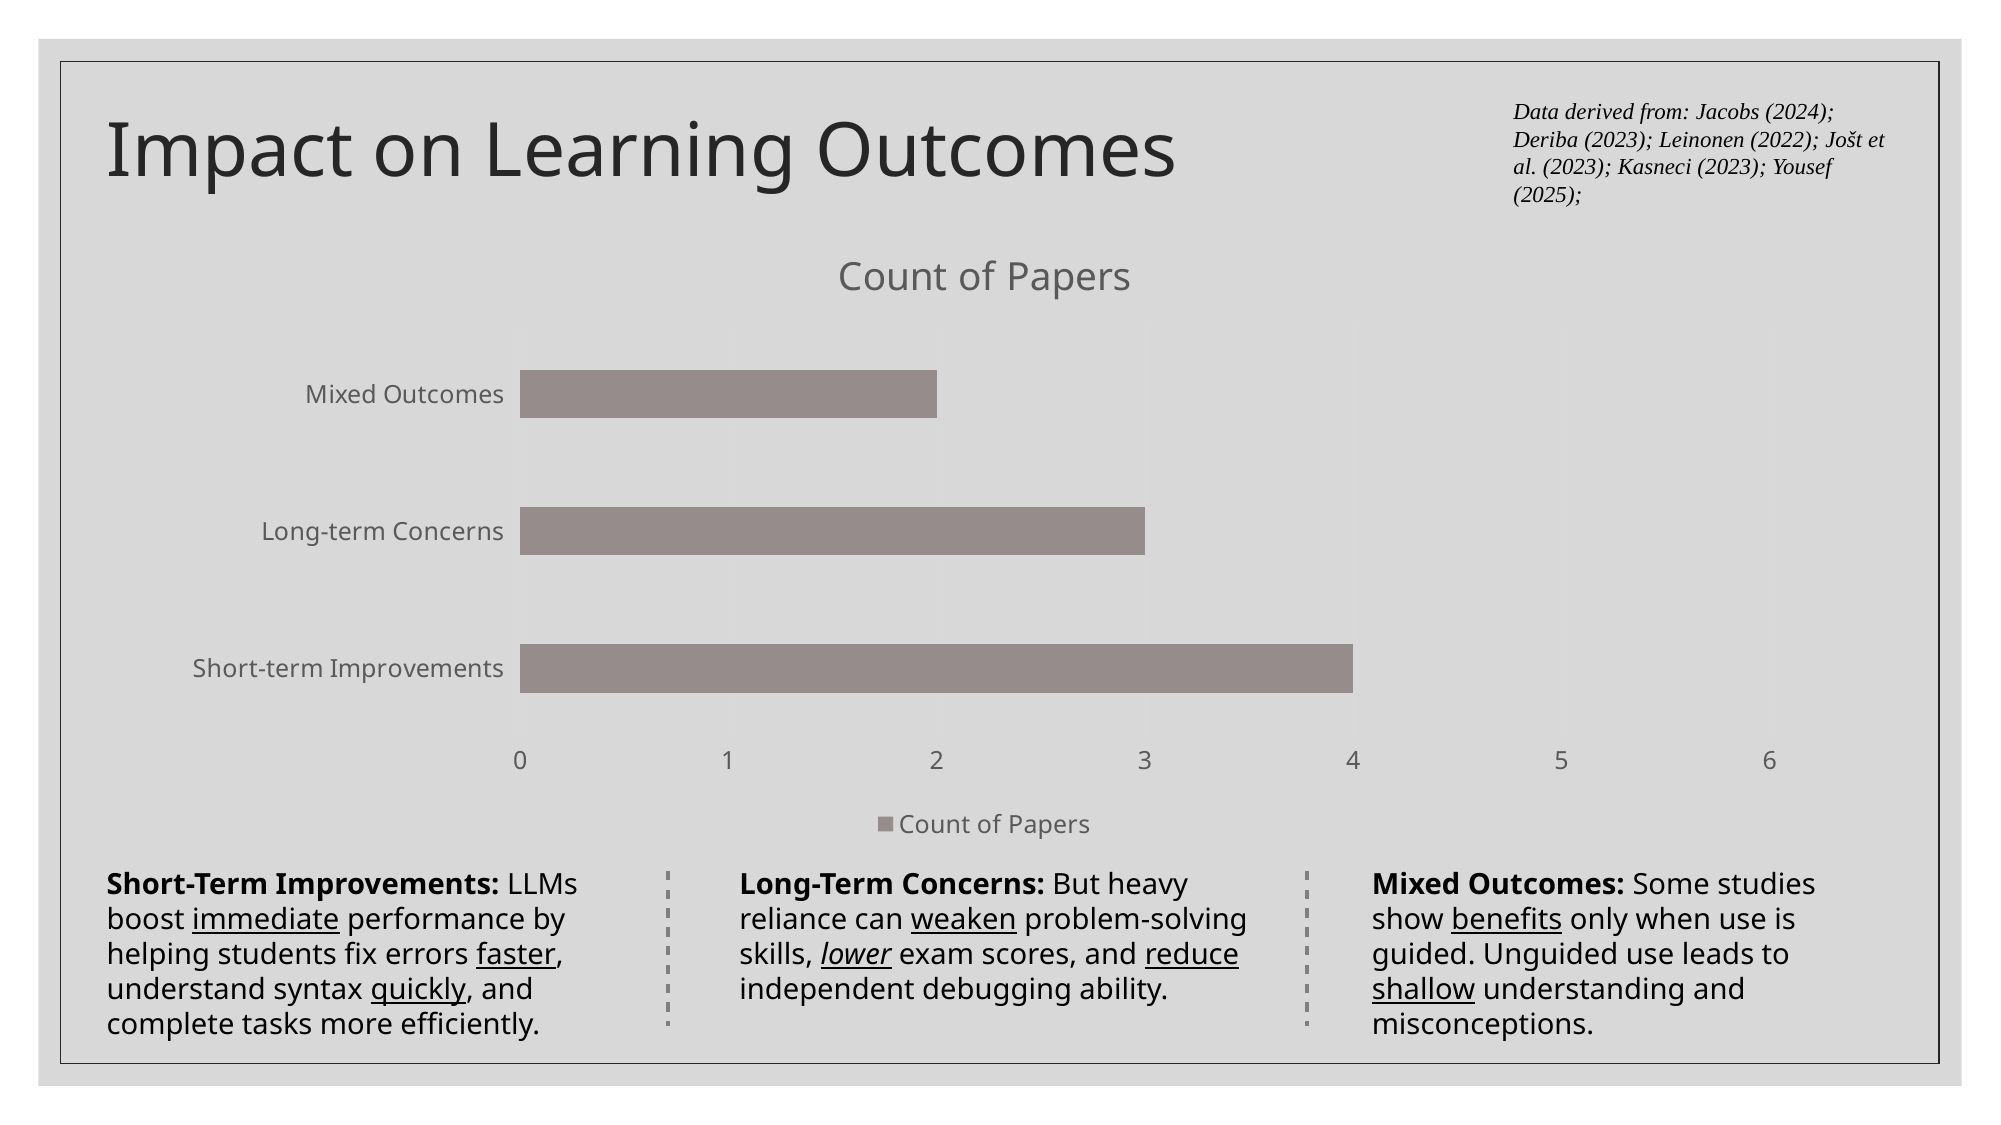

# Impact on Learning Outcomes
Data derived from: Jacobs (2024); Deriba (2023); Leinonen (2022); Jošt et al. (2023); Kasneci (2023); Yousef (2025);
### Chart: Count of Papers
| Category | Count of Papers |
|---|---|
| Short-term Improvements | 4.0 |
| Long-term Concerns | 3.0 |
| Mixed Outcomes | 2.0 |Short-Term Improvements: LLMs boost immediate performance by helping students fix errors faster, understand syntax quickly, and complete tasks more efficiently.
Long-Term Concerns: But heavy reliance can weaken problem-solving skills, lower exam scores, and reduce independent debugging ability.
Mixed Outcomes: Some studies show benefits only when use is guided. Unguided use leads to shallow understanding and misconceptions.